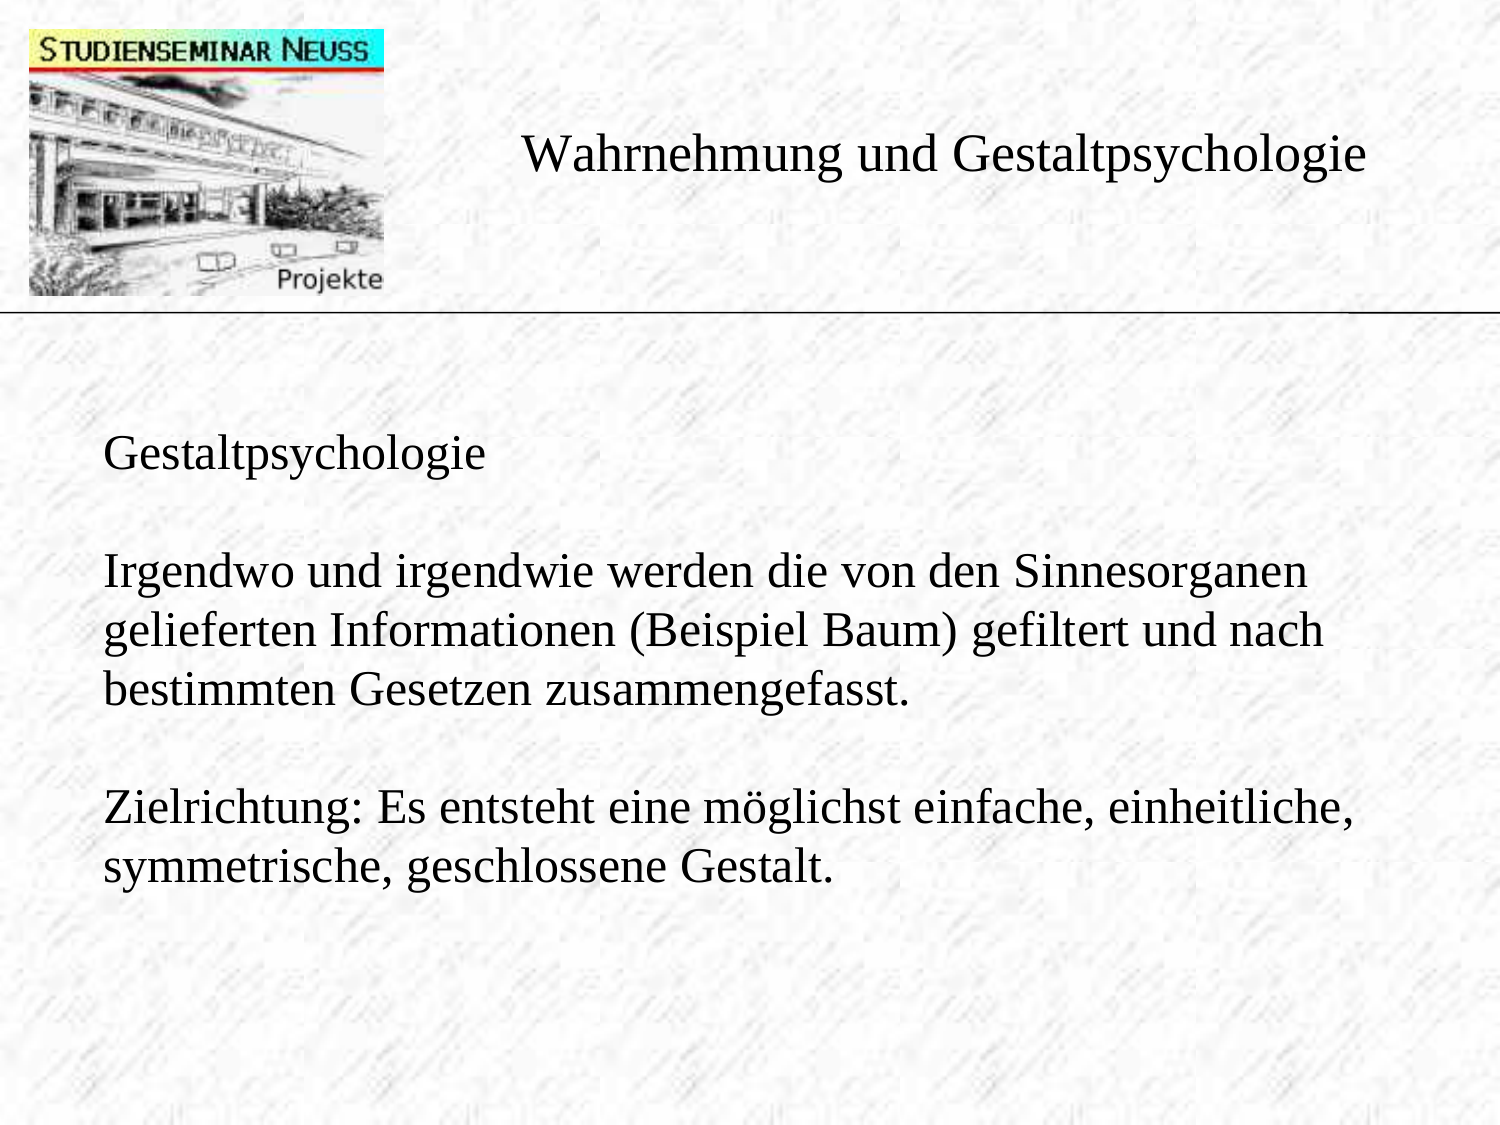

Wahrnehmung und Gestaltpsychologie
Gestaltpsychologie
Irgendwo und irgendwie werden die von den Sinnesorganen gelieferten Informationen (Beispiel Baum) gefiltert und nach bestimmten Gesetzen zusammengefasst.
Zielrichtung: Es entsteht eine möglichst einfache, einheitliche, symmetrische, geschlossene Gestalt.